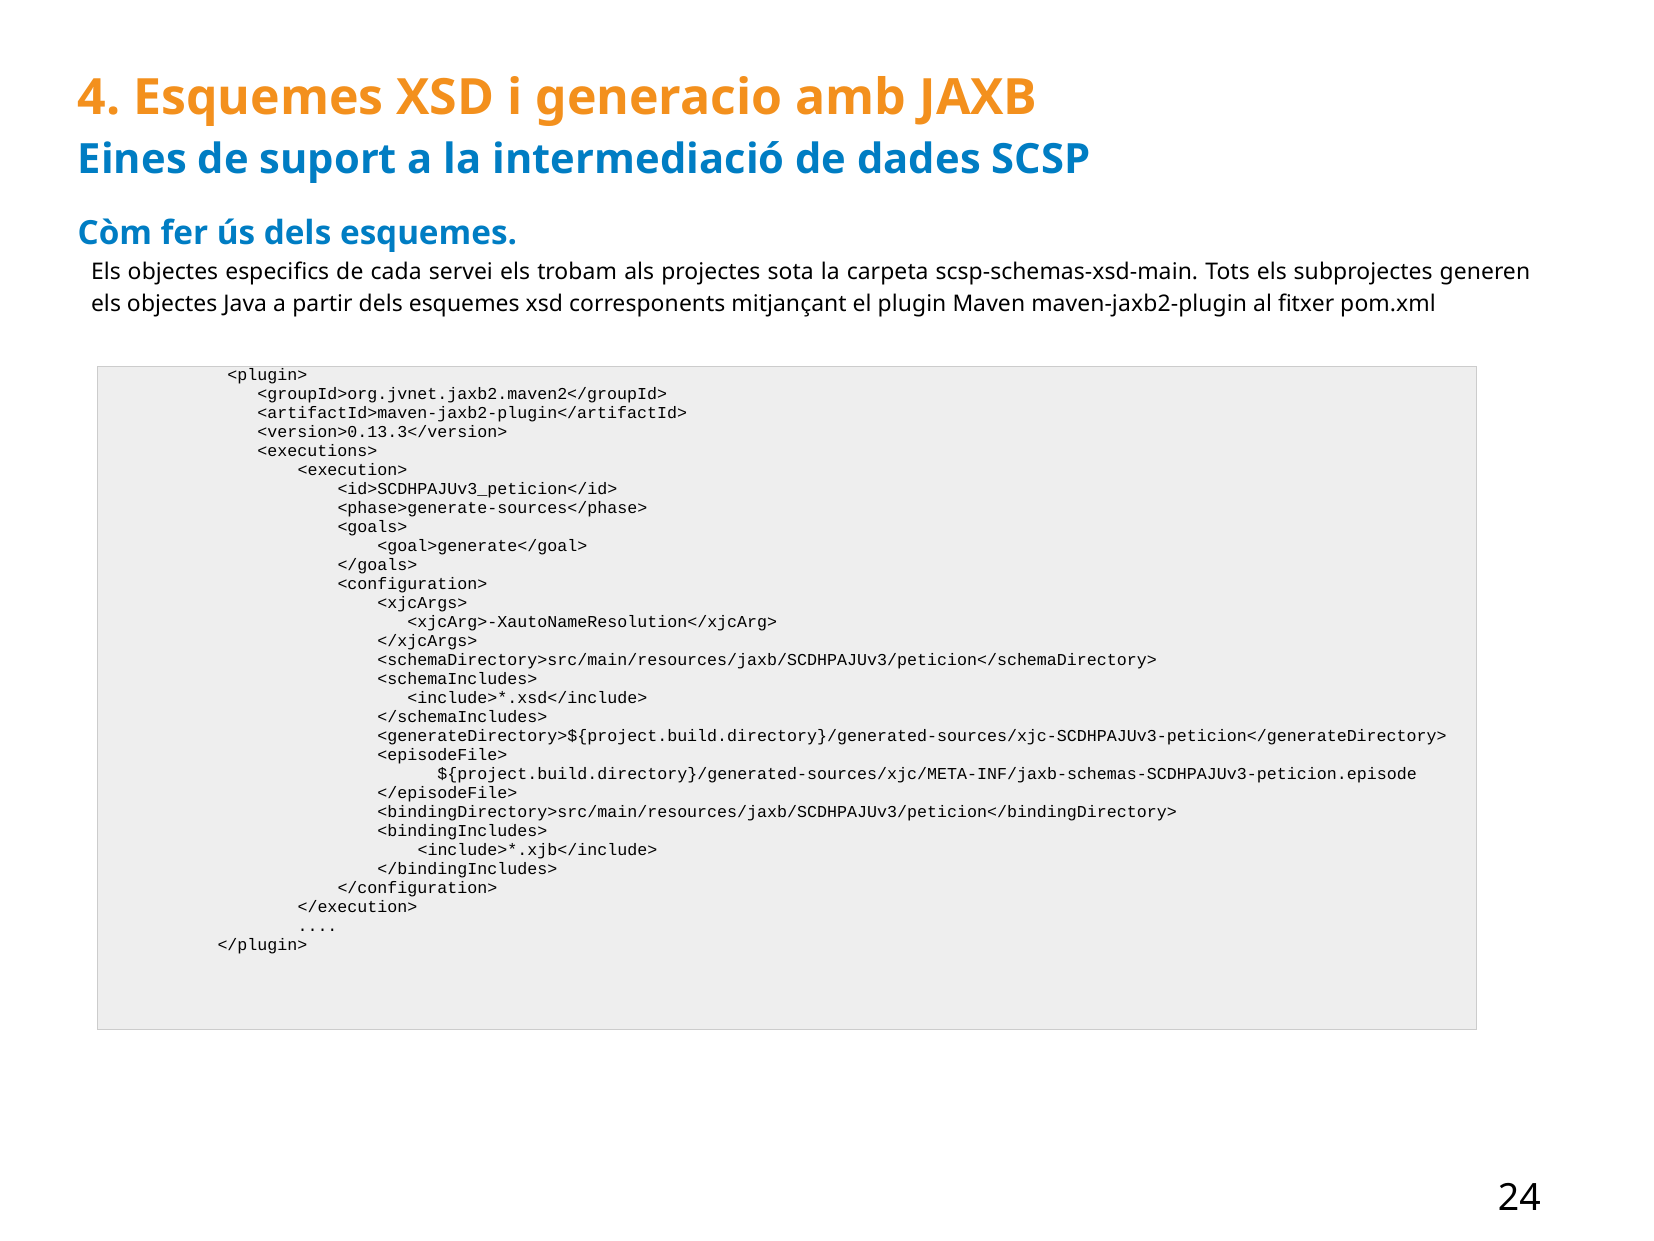

4. Esquemes XSD i generacio amb JAXB
Eines de suport a la intermediació de dades SCSP
Còm fer ús dels esquemes.
Els objectes especifics de cada servei els trobam als projectes sota la carpeta scsp-schemas-xsd-main. Tots els subprojectes generen els objectes Java a partir dels esquemes xsd corresponents mitjançant el plugin Maven maven-jaxb2-plugin al fitxer pom.xml
 <plugin>
 <groupId>org.jvnet.jaxb2.maven2</groupId>
 <artifactId>maven-jaxb2-plugin</artifactId>
 <version>0.13.3</version>
 <executions>
 <execution>
 <id>SCDHPAJUv3_peticion</id>
 <phase>generate-sources</phase>
 <goals>
 <goal>generate</goal>
 </goals>
 <configuration>
 <xjcArgs>
 <xjcArg>-XautoNameResolution</xjcArg>
 </xjcArgs>
 <schemaDirectory>src/main/resources/jaxb/SCDHPAJUv3/peticion</schemaDirectory>
 <schemaIncludes>
 <include>*.xsd</include>
 </schemaIncludes>
 <generateDirectory>${project.build.directory}/generated-sources/xjc-SCDHPAJUv3-peticion</generateDirectory>
 <episodeFile>
 ${project.build.directory}/generated-sources/xjc/META-INF/jaxb-schemas-SCDHPAJUv3-peticion.episode
 </episodeFile>
 <bindingDirectory>src/main/resources/jaxb/SCDHPAJUv3/peticion</bindingDirectory>
 <bindingIncludes>
 <include>*.xjb</include>
 </bindingIncludes>
 </configuration>
 </execution>
 ....
 </plugin>